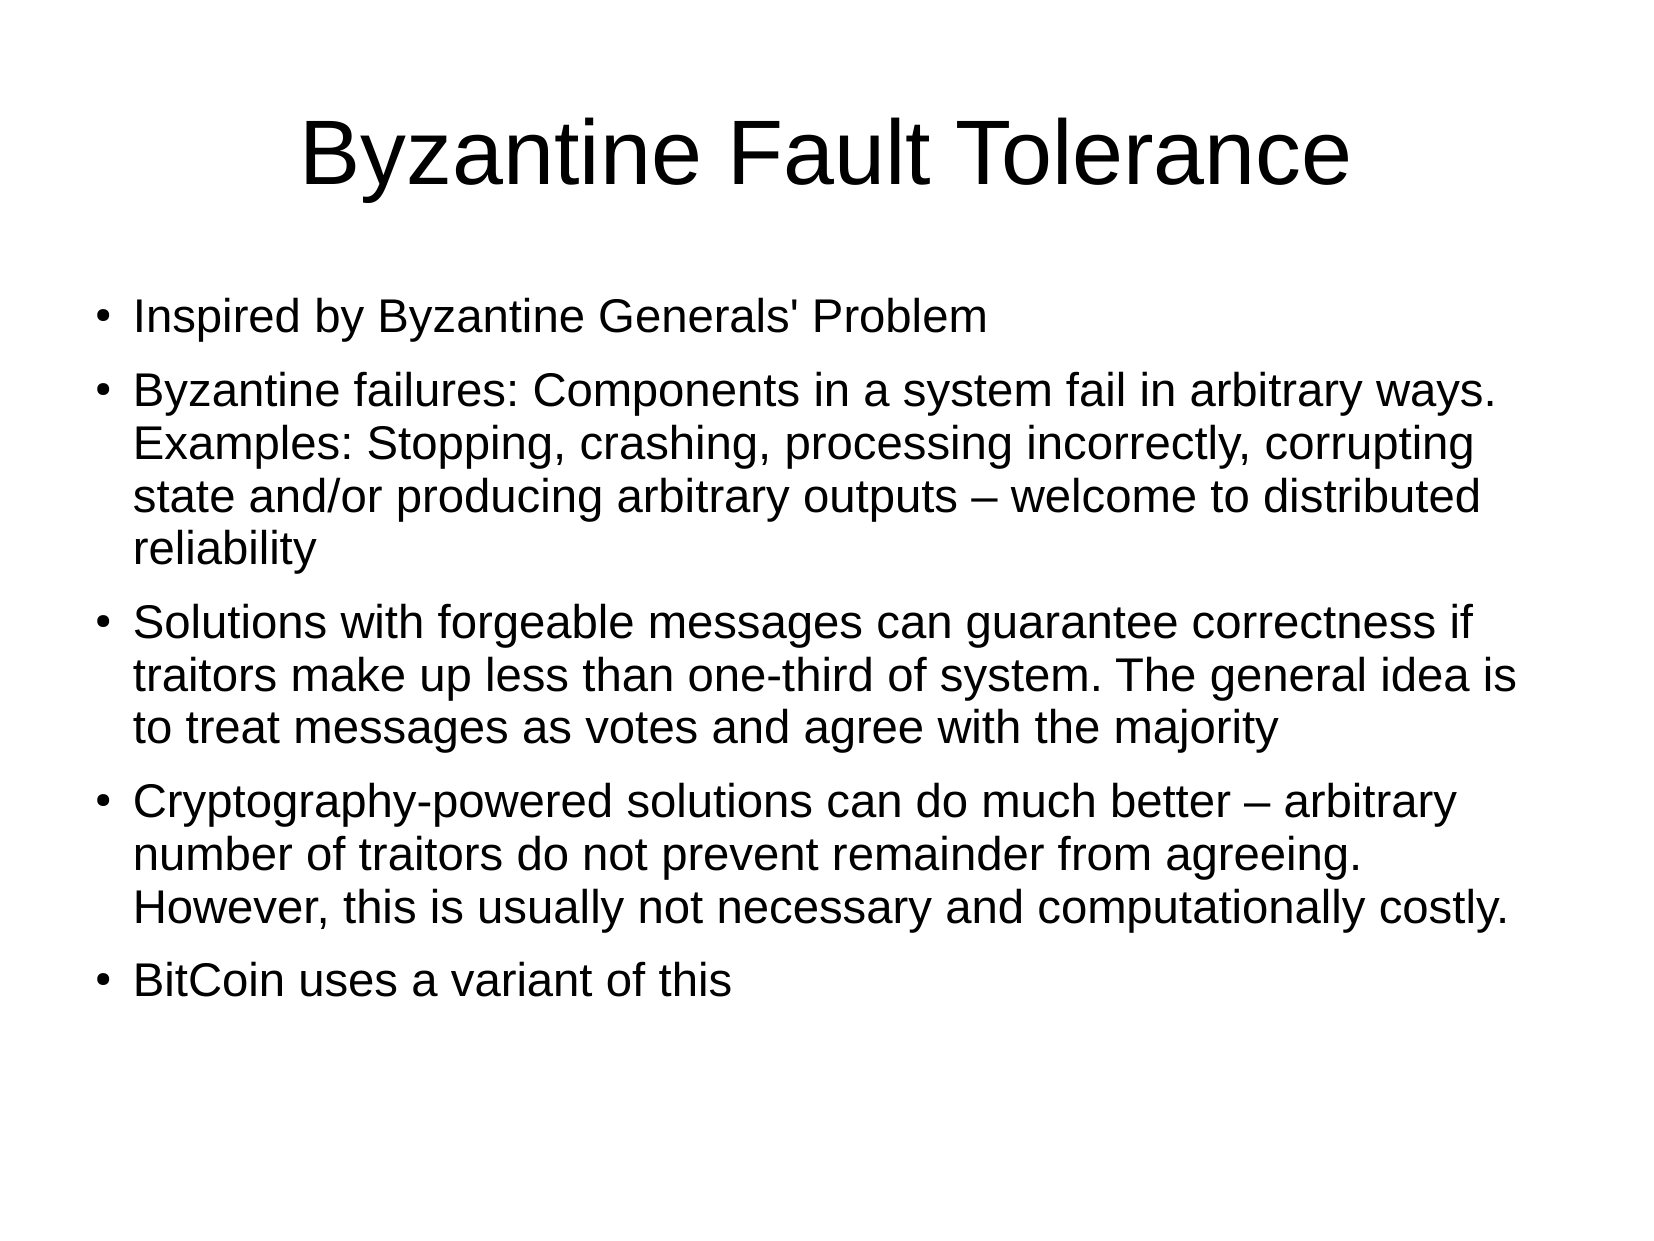

# Byzantine Fault Tolerance
Inspired by Byzantine Generals' Problem
Byzantine failures: Components in a system fail in arbitrary ways. Examples: Stopping, crashing, processing incorrectly, corrupting state and/or producing arbitrary outputs – welcome to distributed reliability
Solutions with forgeable messages can guarantee correctness if traitors make up less than one-third of system. The general idea is to treat messages as votes and agree with the majority
Cryptography-powered solutions can do much better – arbitrary number of traitors do not prevent remainder from agreeing. However, this is usually not necessary and computationally costly.
BitCoin uses a variant of this